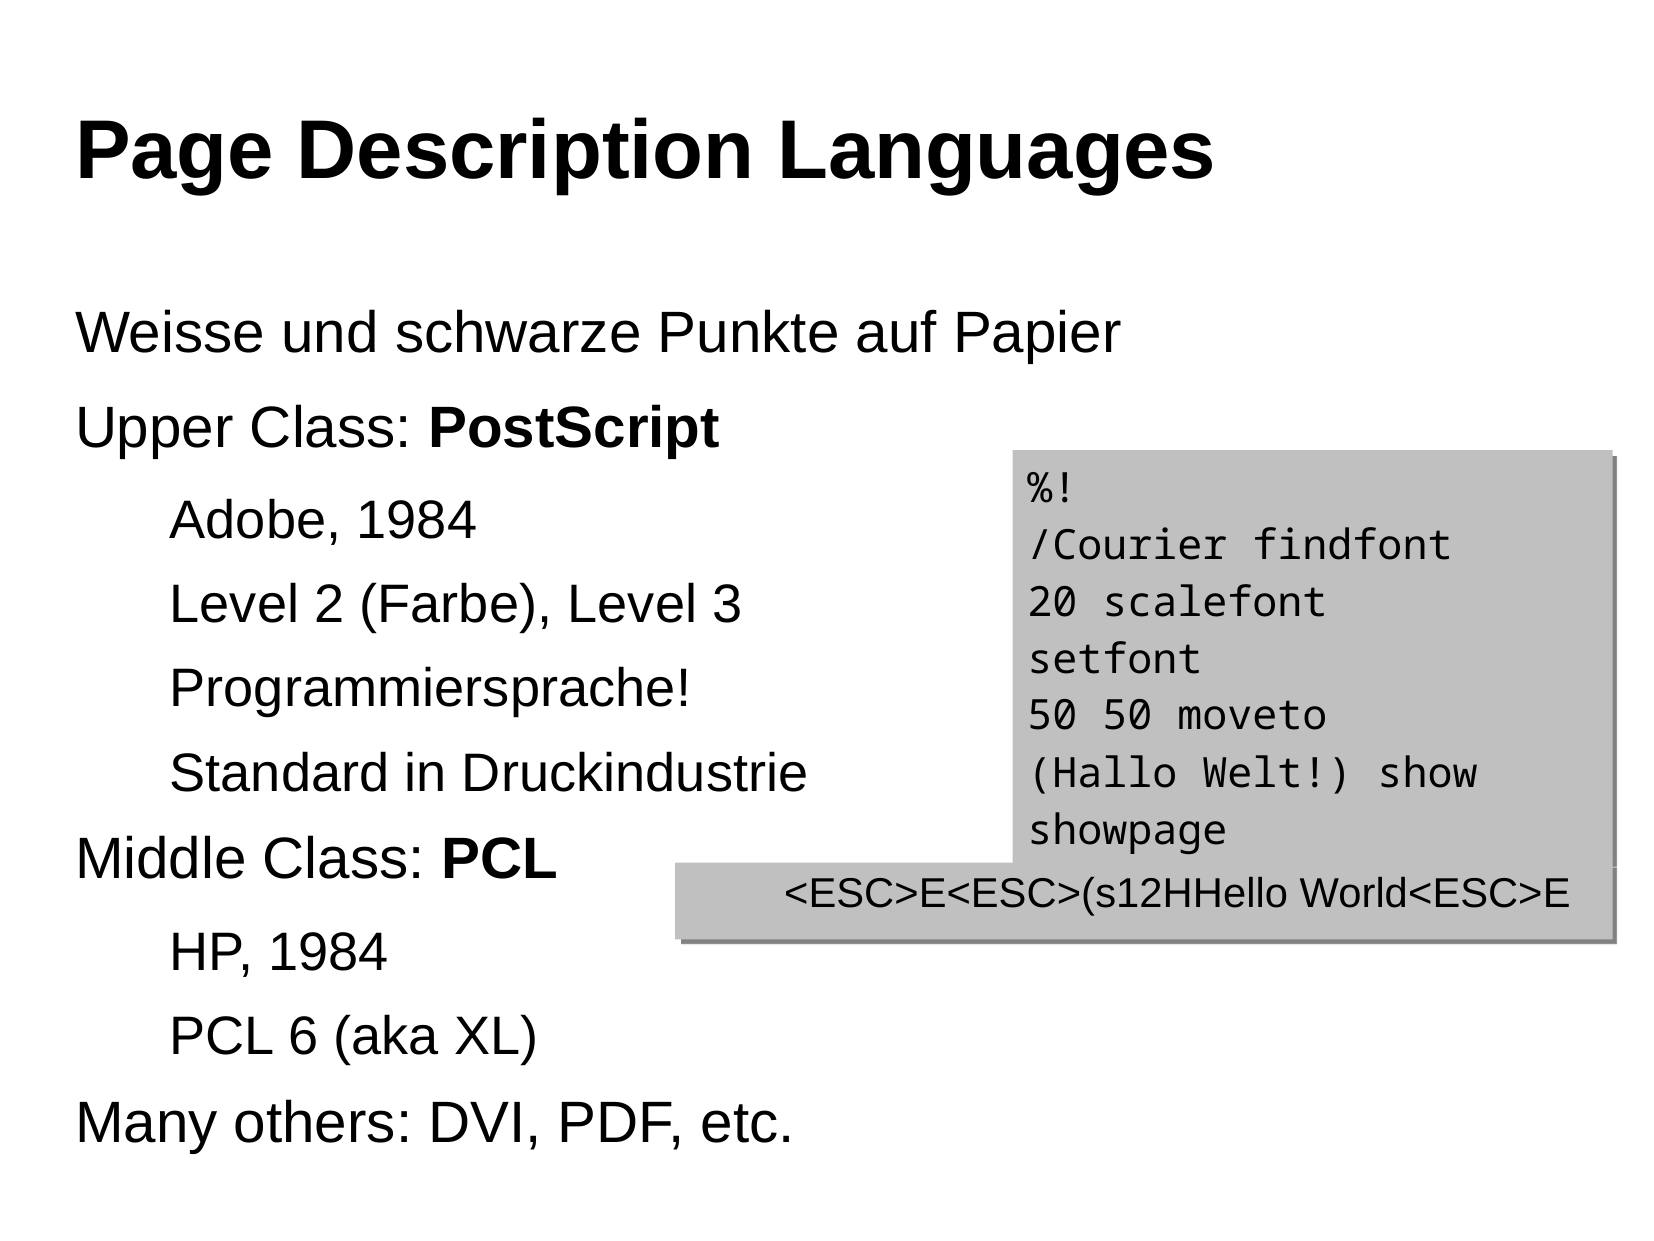

# Page Description Languages
Weisse und schwarze Punkte auf Papier
Upper Class: PostScript
Adobe, 1984
Level 2 (Farbe), Level 3
Programmiersprache!
Standard in Druckindustrie
Middle Class: PCL
HP, 1984
PCL 6 (aka XL)
Many others: DVI, PDF, etc.
%!
/Courier findfont
20 scalefont
setfont
50 50 moveto
(Hallo Welt!) show
showpage
<ESC>E<ESC>(s12HHello World<ESC>E